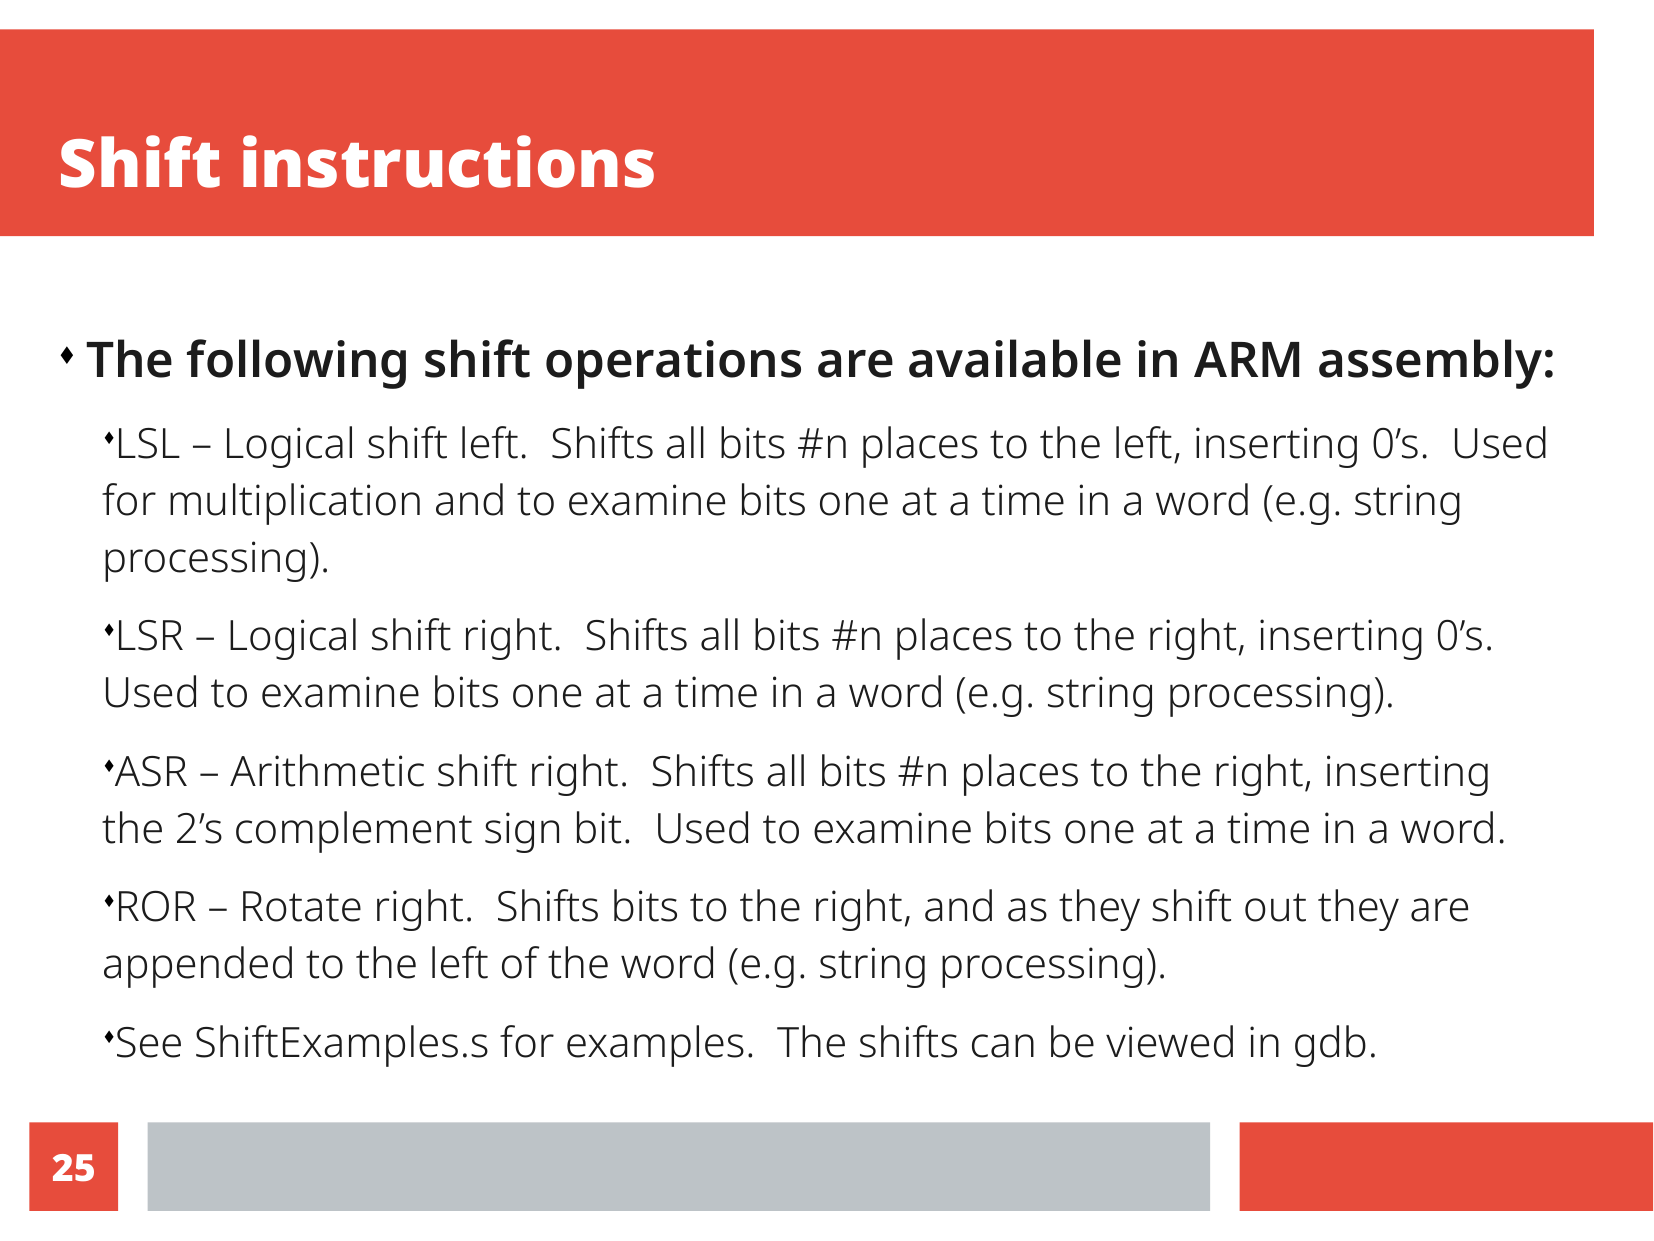

# Shift instructions
 The following shift operations are available in ARM assembly:
LSL – Logical shift left. Shifts all bits #n places to the left, inserting 0’s. Used for multiplication and to examine bits one at a time in a word (e.g. string processing).
LSR – Logical shift right. Shifts all bits #n places to the right, inserting 0’s. Used to examine bits one at a time in a word (e.g. string processing).
ASR – Arithmetic shift right. Shifts all bits #n places to the right, inserting the 2’s complement sign bit. Used to examine bits one at a time in a word.
ROR – Rotate right. Shifts bits to the right, and as they shift out they are appended to the left of the word (e.g. string processing).
See ShiftExamples.s for examples. The shifts can be viewed in gdb.
25